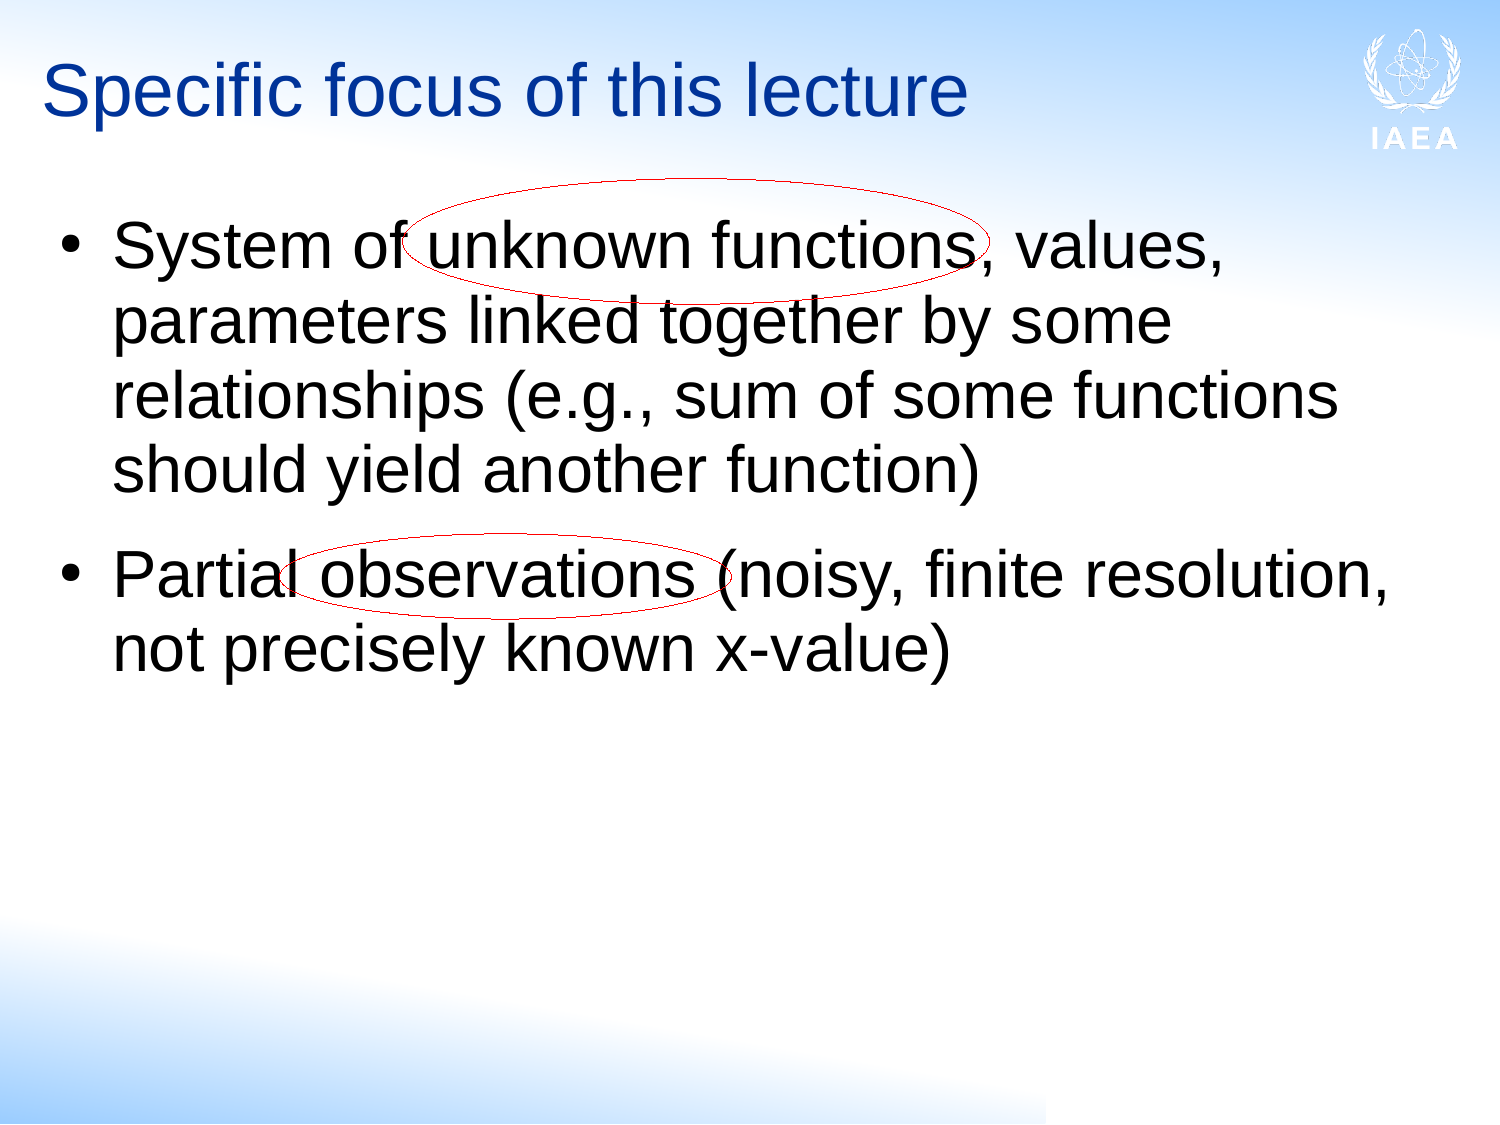

# Specific focus of this lecture
System of unknown functions, values, parameters linked together by some relationships (e.g., sum of some functions should yield another function)
Partial observations (noisy, finite resolution, not precisely known x-value)